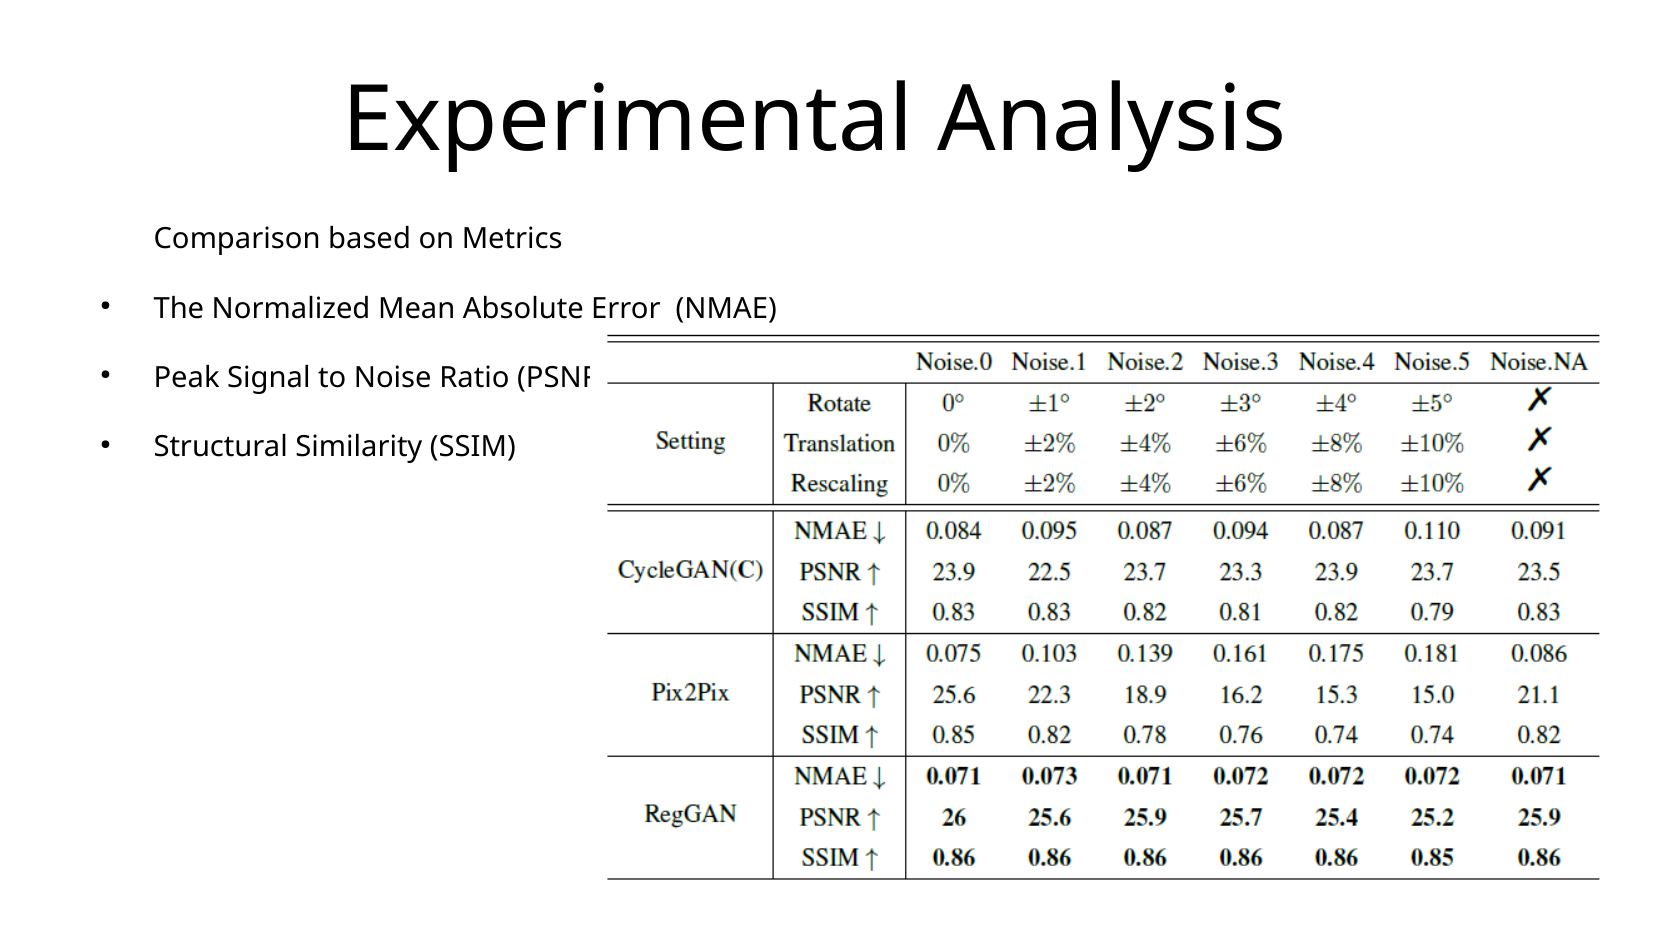

Experimental Analysis
# Comparison based on Metrics
The Normalized Mean Absolute Error (NMAE)
Peak Signal to Noise Ratio (PSNR)
Structural Similarity (SSIM)